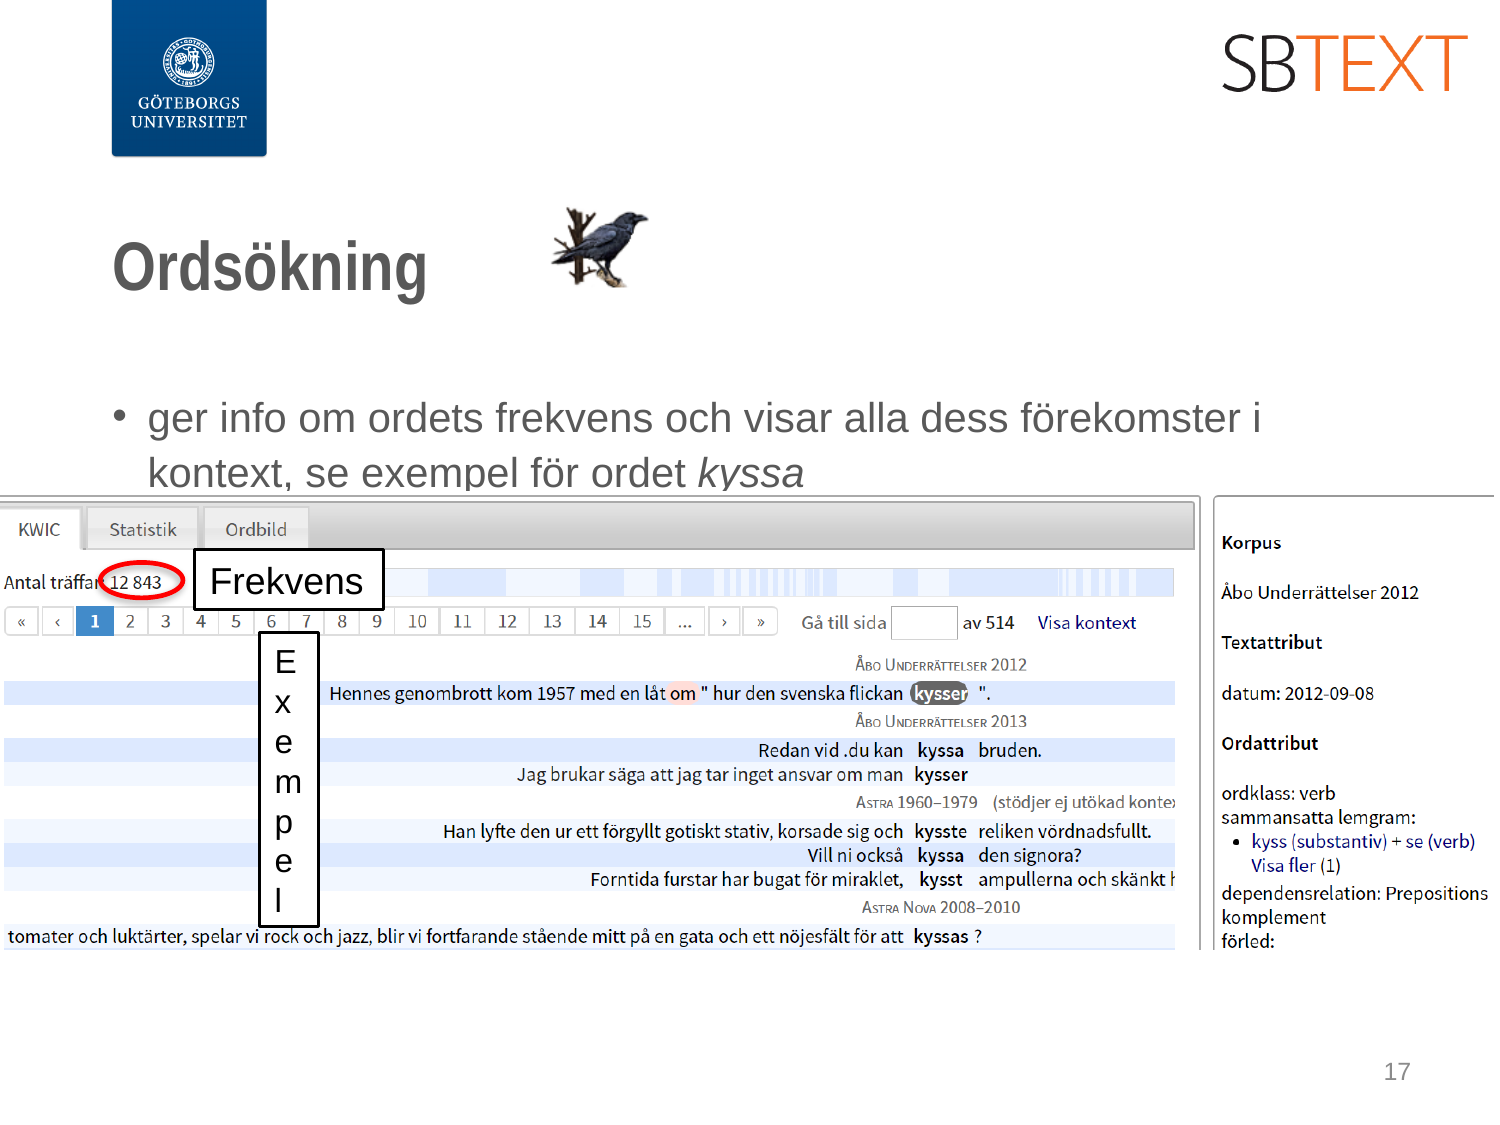

# Ordsökning
ger info om ordets frekvens och visar alla dess förekomster i kontext, se exempel för ordet kyssa
Frekvens
Exempe
l